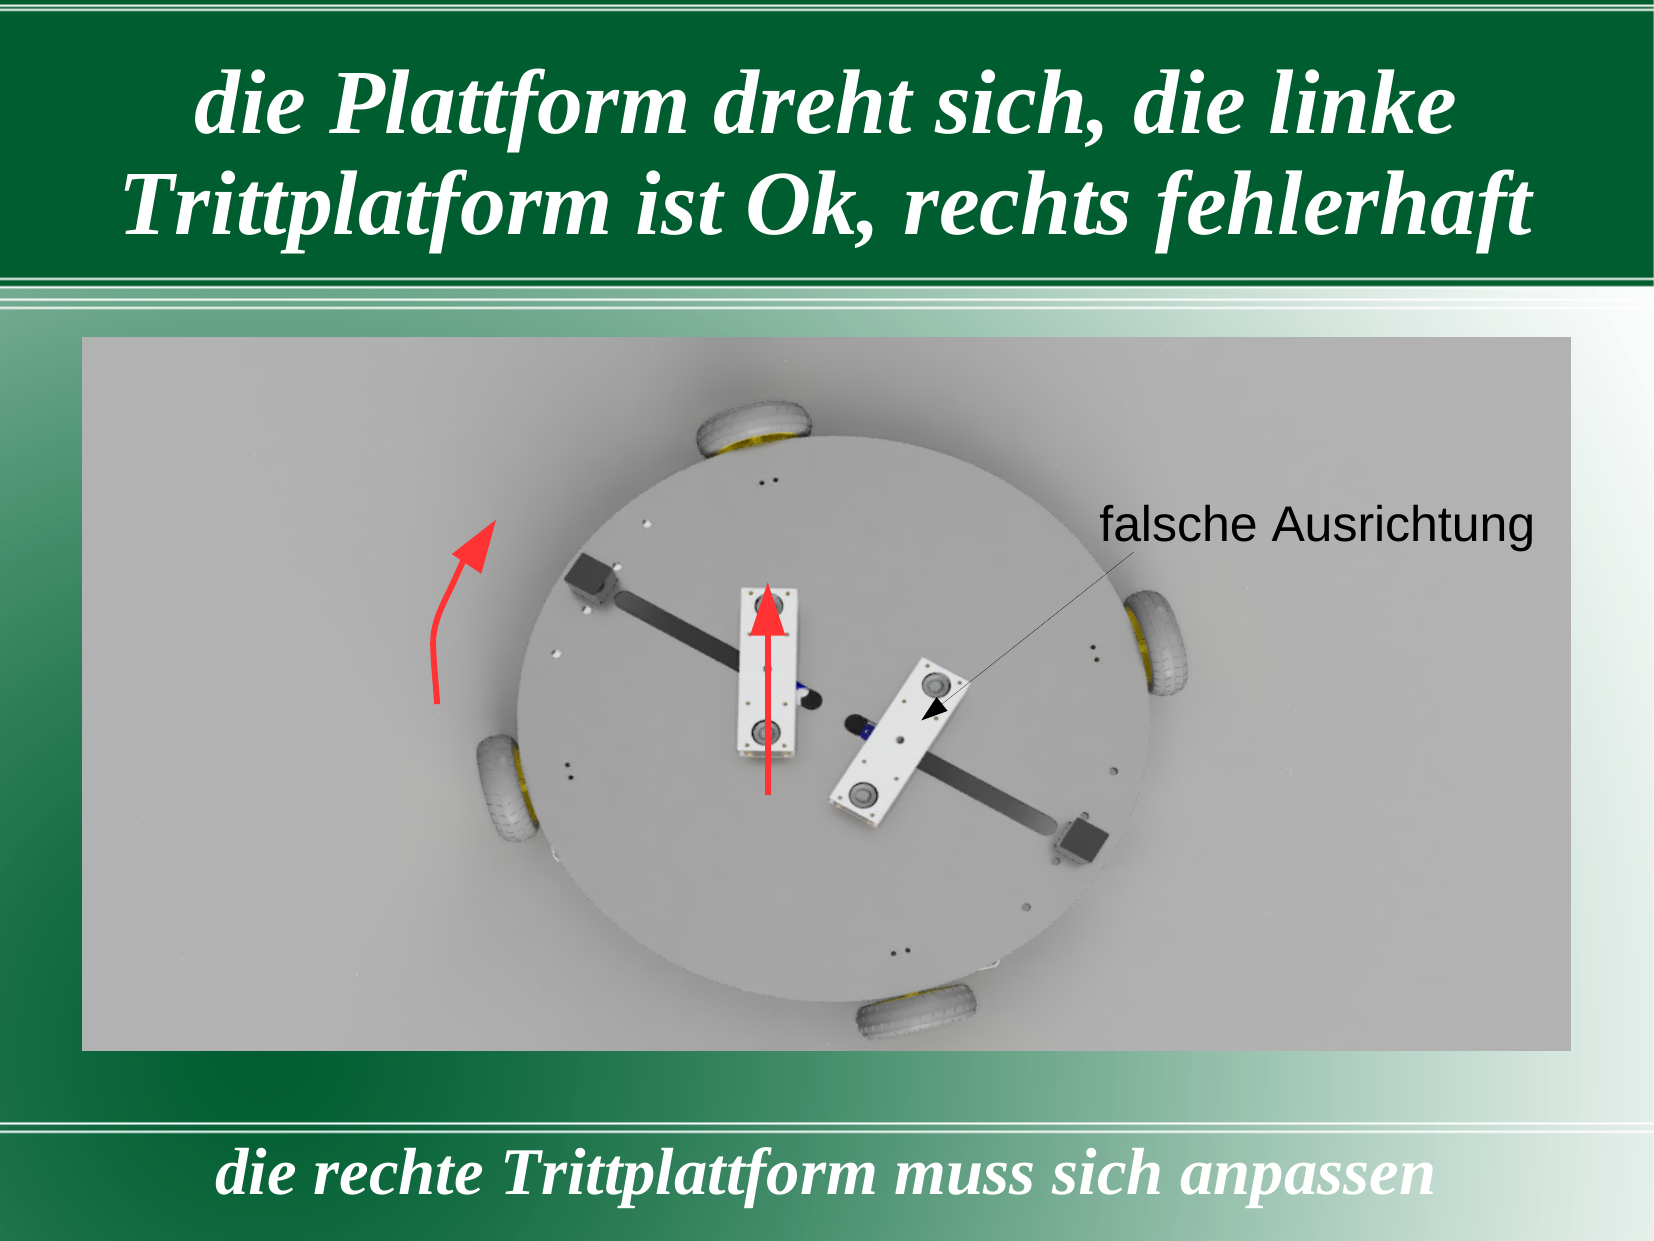

# die Plattform dreht sich, die linke Trittplatform ist Ok, rechts fehlerhaft
falsche Ausrichtung
die rechte Trittplattform muss sich anpassen